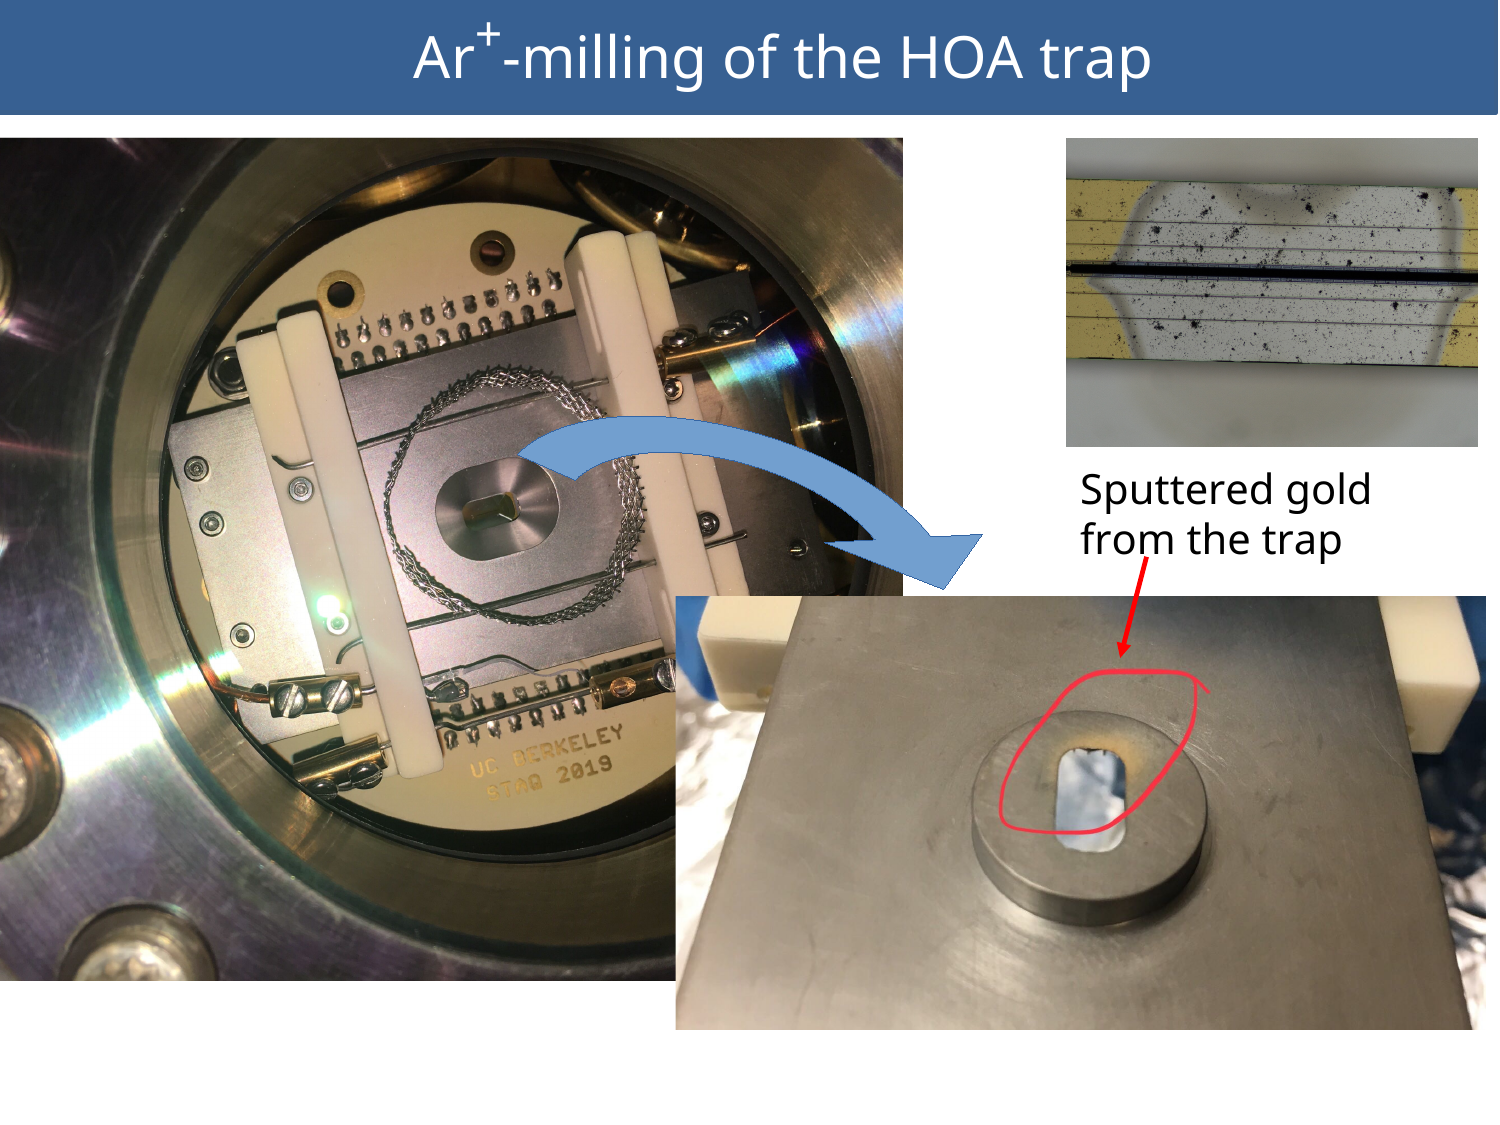

Ar+-milling of the HOA trap
Sputtered gold
from the trap